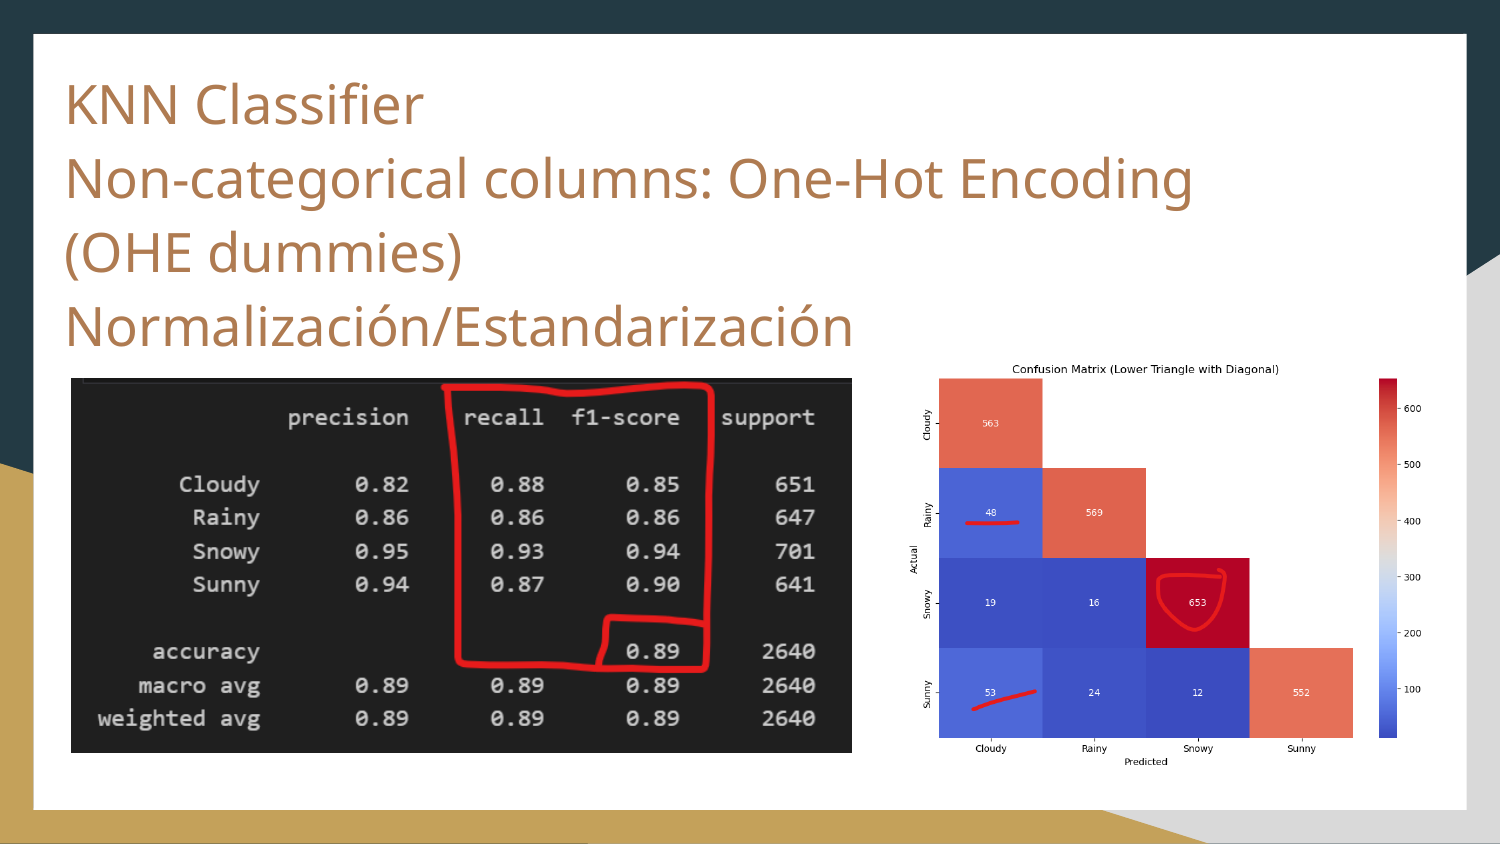

# KNN Classifier Non-categorical columns: One-Hot Encoding (OHE dummies) Normalización/Estandarización